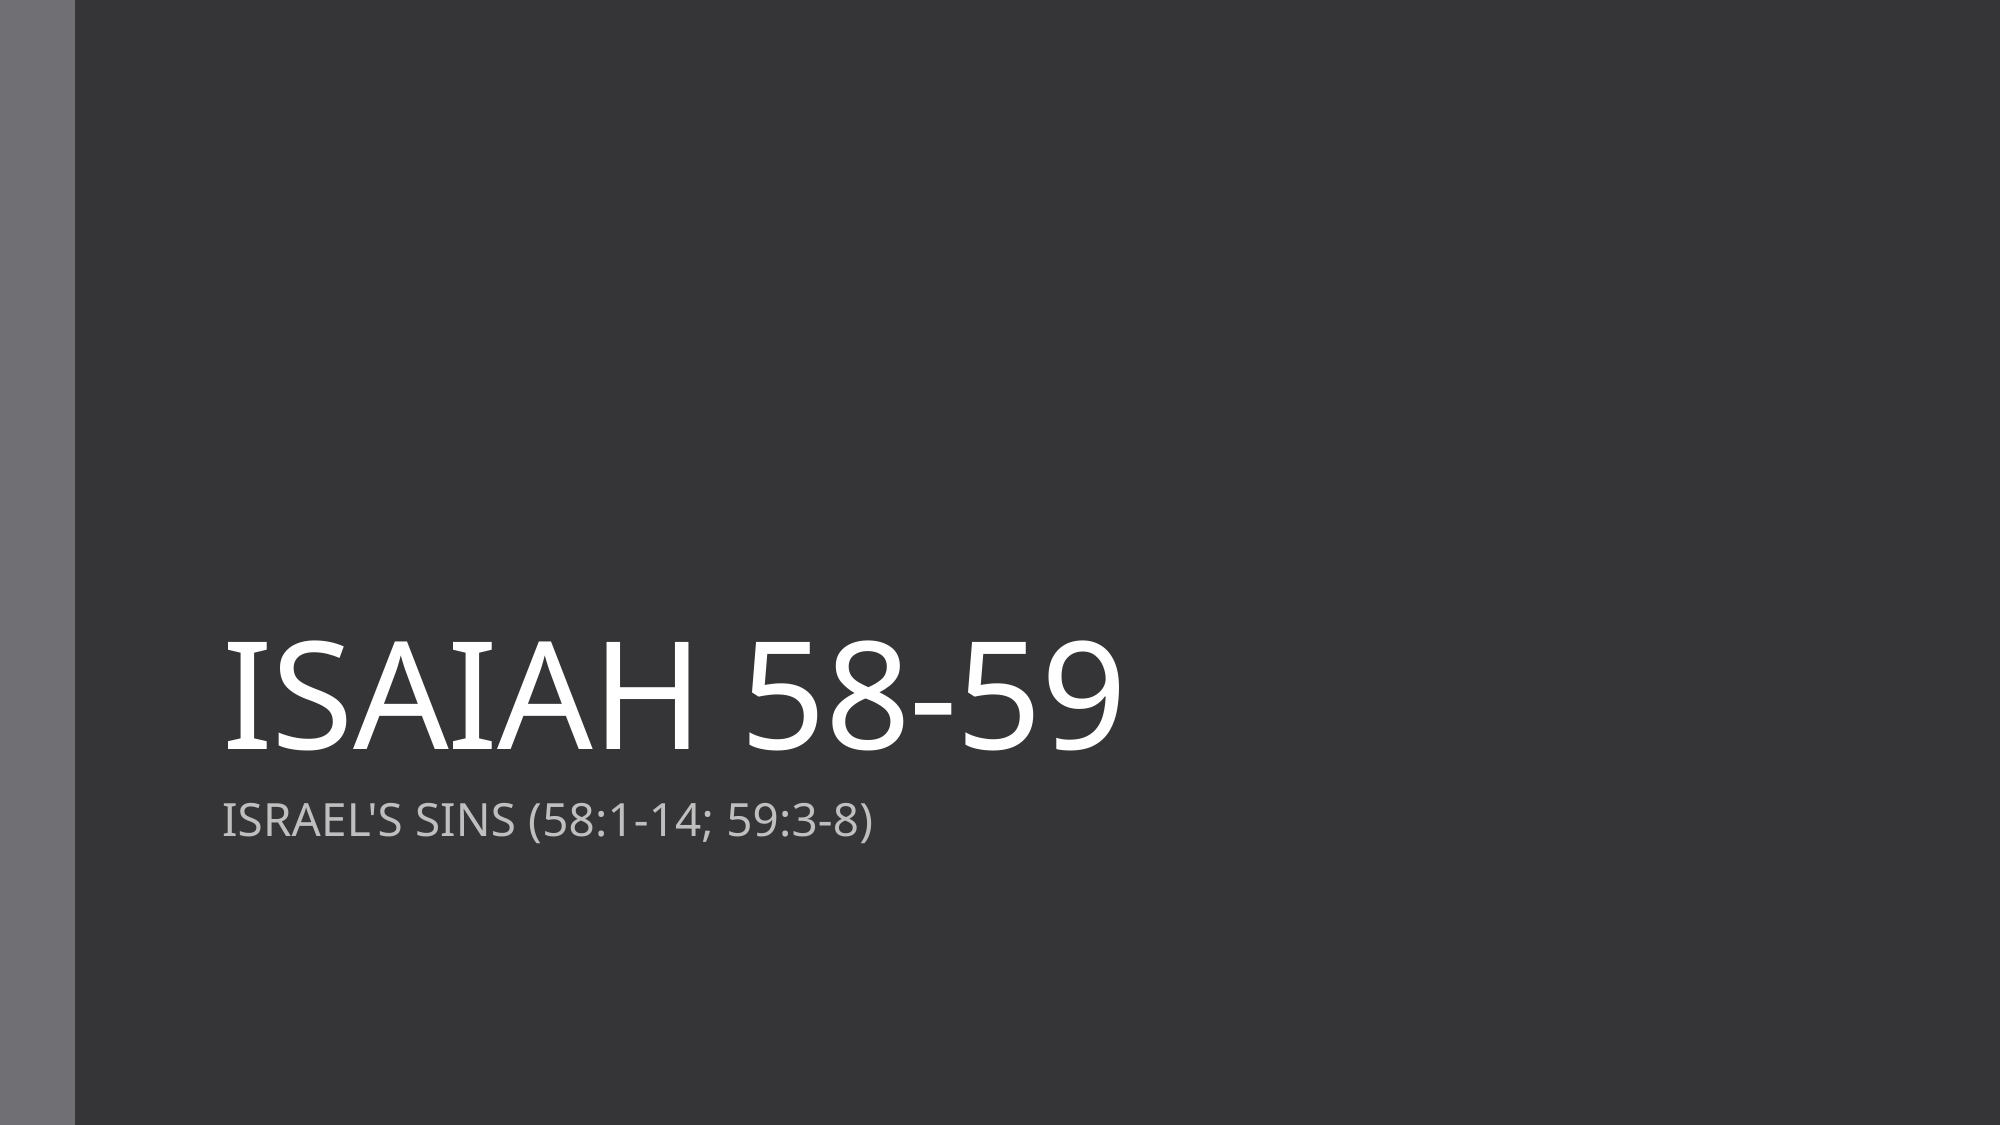

# ISAIAH 58-59
ISRAEL'S SINS (58:1-14; 59:3-8)